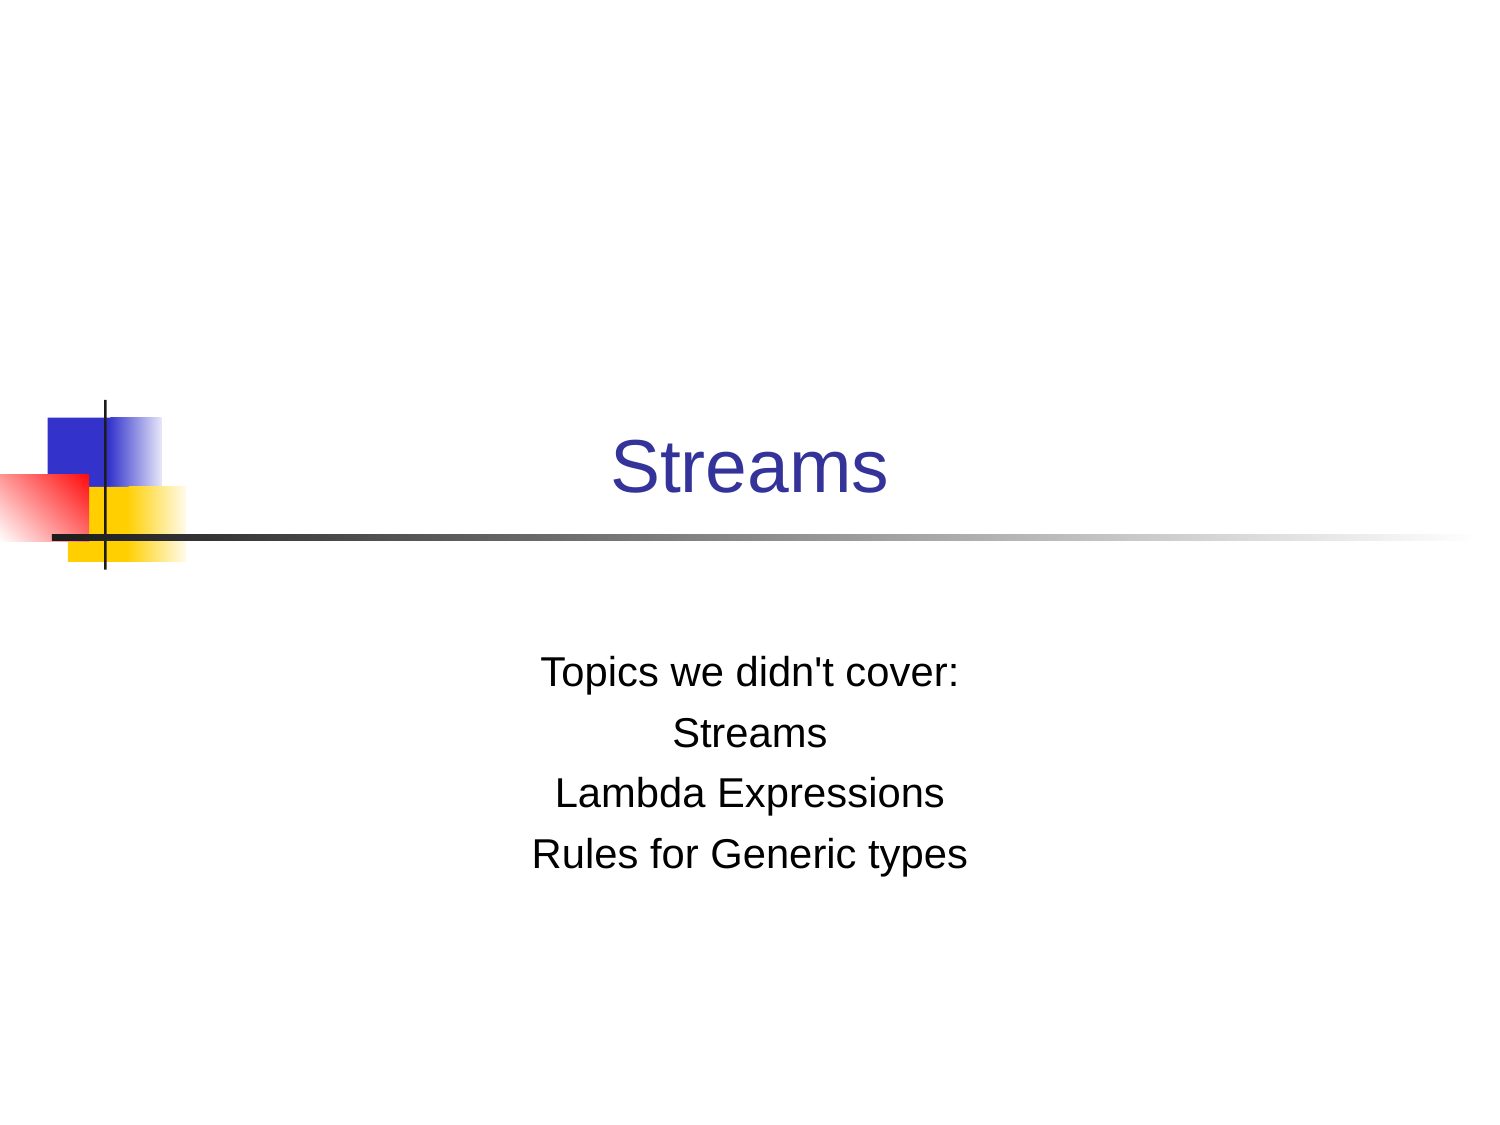

# Streams
Topics we didn't cover:
Streams
Lambda Expressions
Rules for Generic types